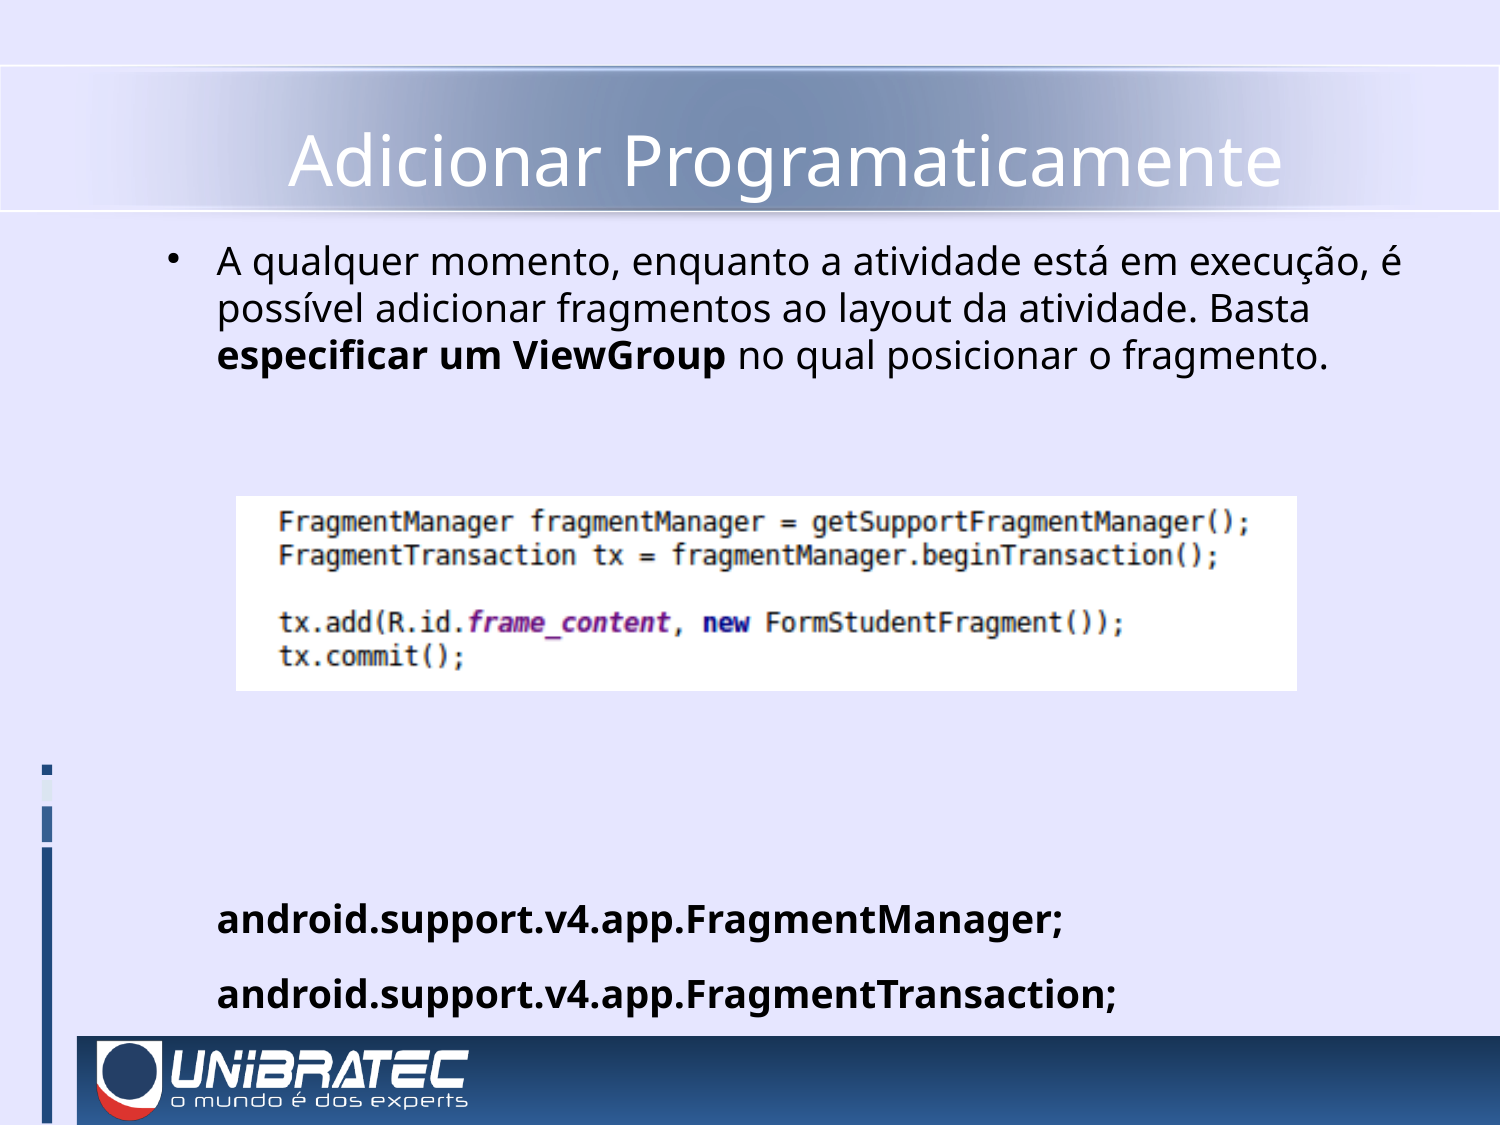

# Adicionar Programaticamente
A qualquer momento, enquanto a atividade está em execução, é possível adicionar fragmentos ao layout da atividade. Basta especificar um ViewGroup no qual posicionar o fragmento.
android.support.v4.app.FragmentManager;
android.support.v4.app.FragmentTransaction;